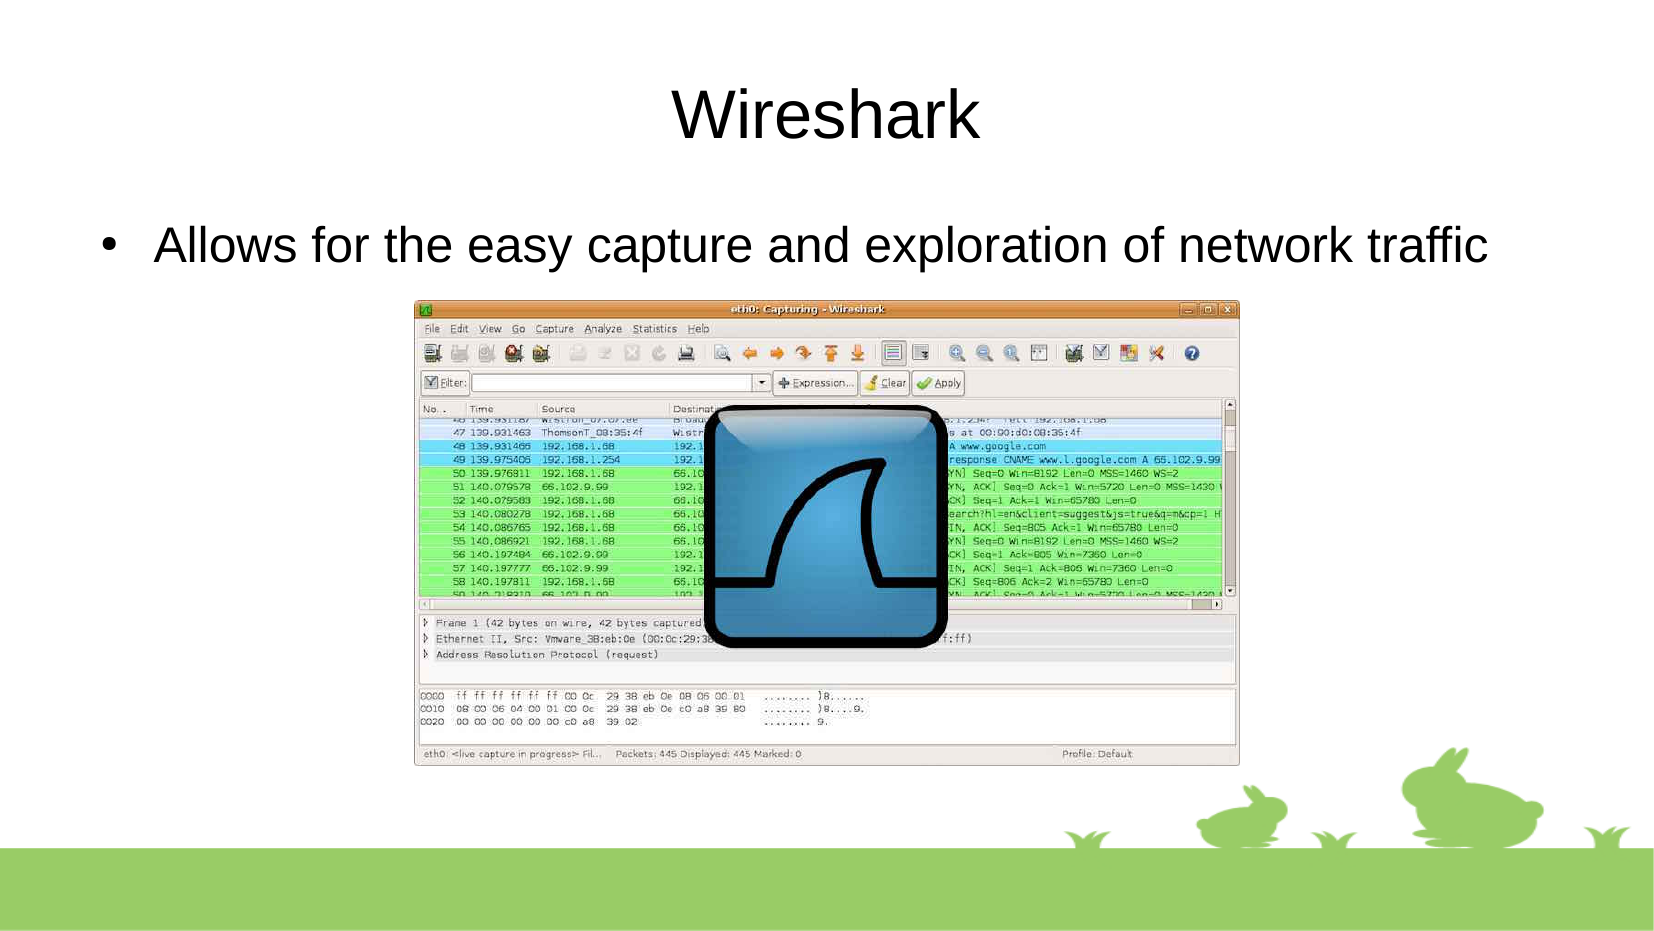

# Wireshark
Allows for the easy capture and exploration of network traffic